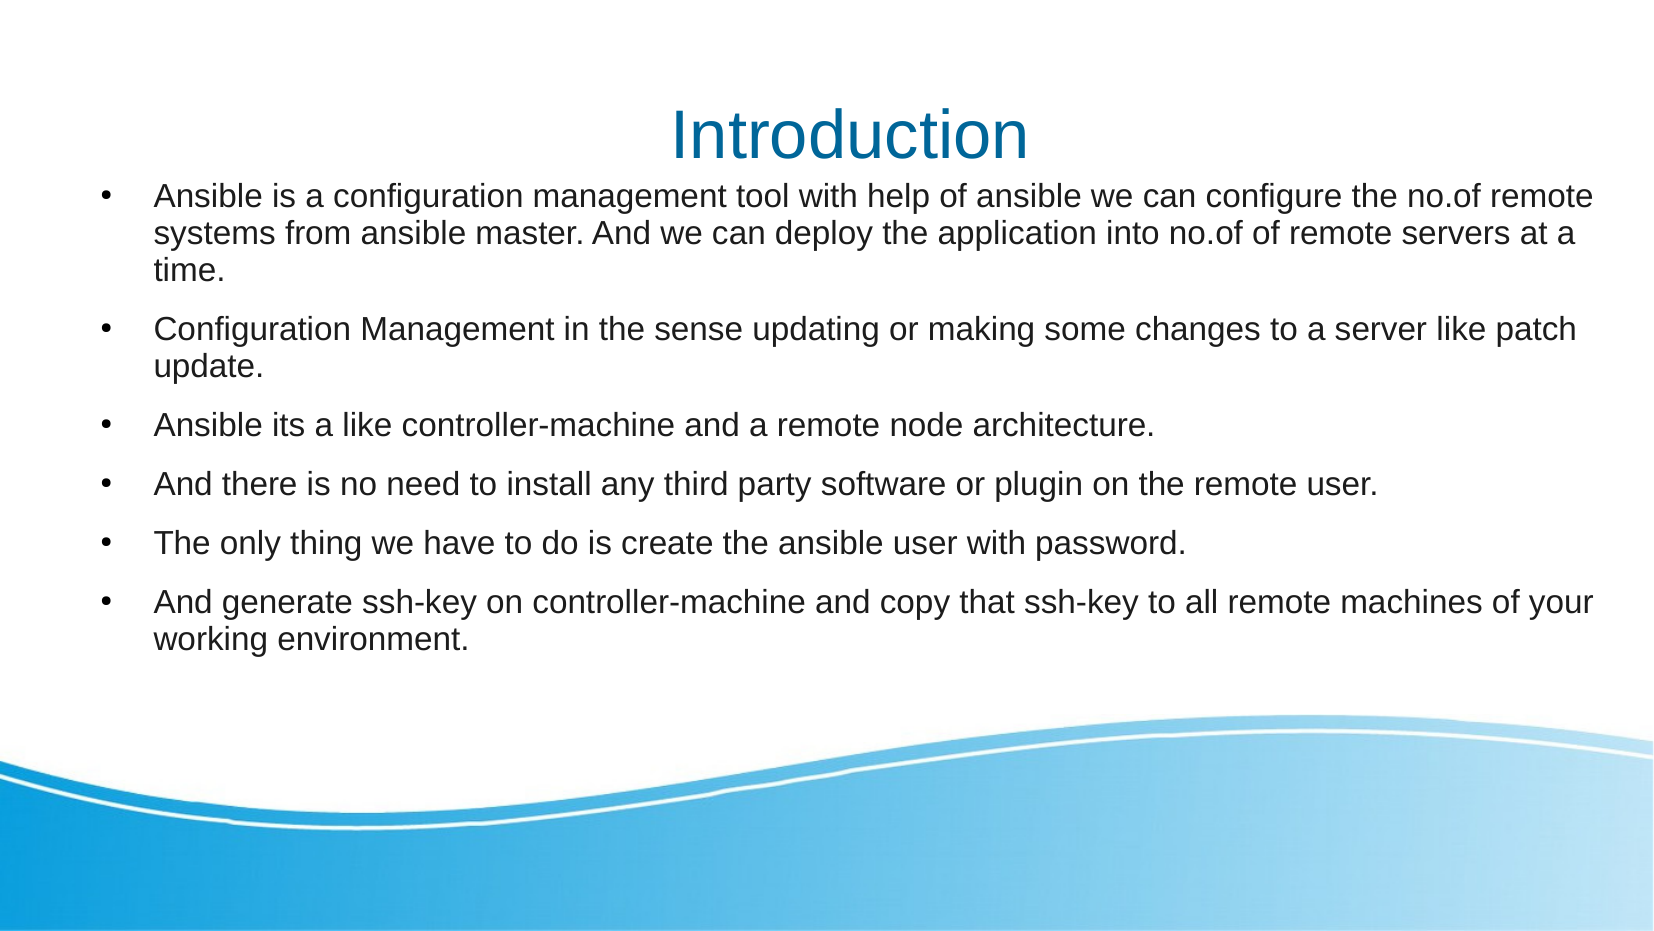

# Introduction
Ansible is a configuration management tool with help of ansible we can configure the no.of remote systems from ansible master. And we can deploy the application into no.of of remote servers at a time.
Configuration Management in the sense updating or making some changes to a server like patch update.
Ansible its a like controller-machine and a remote node architecture.
And there is no need to install any third party software or plugin on the remote user.
The only thing we have to do is create the ansible user with password.
And generate ssh-key on controller-machine and copy that ssh-key to all remote machines of your working environment.